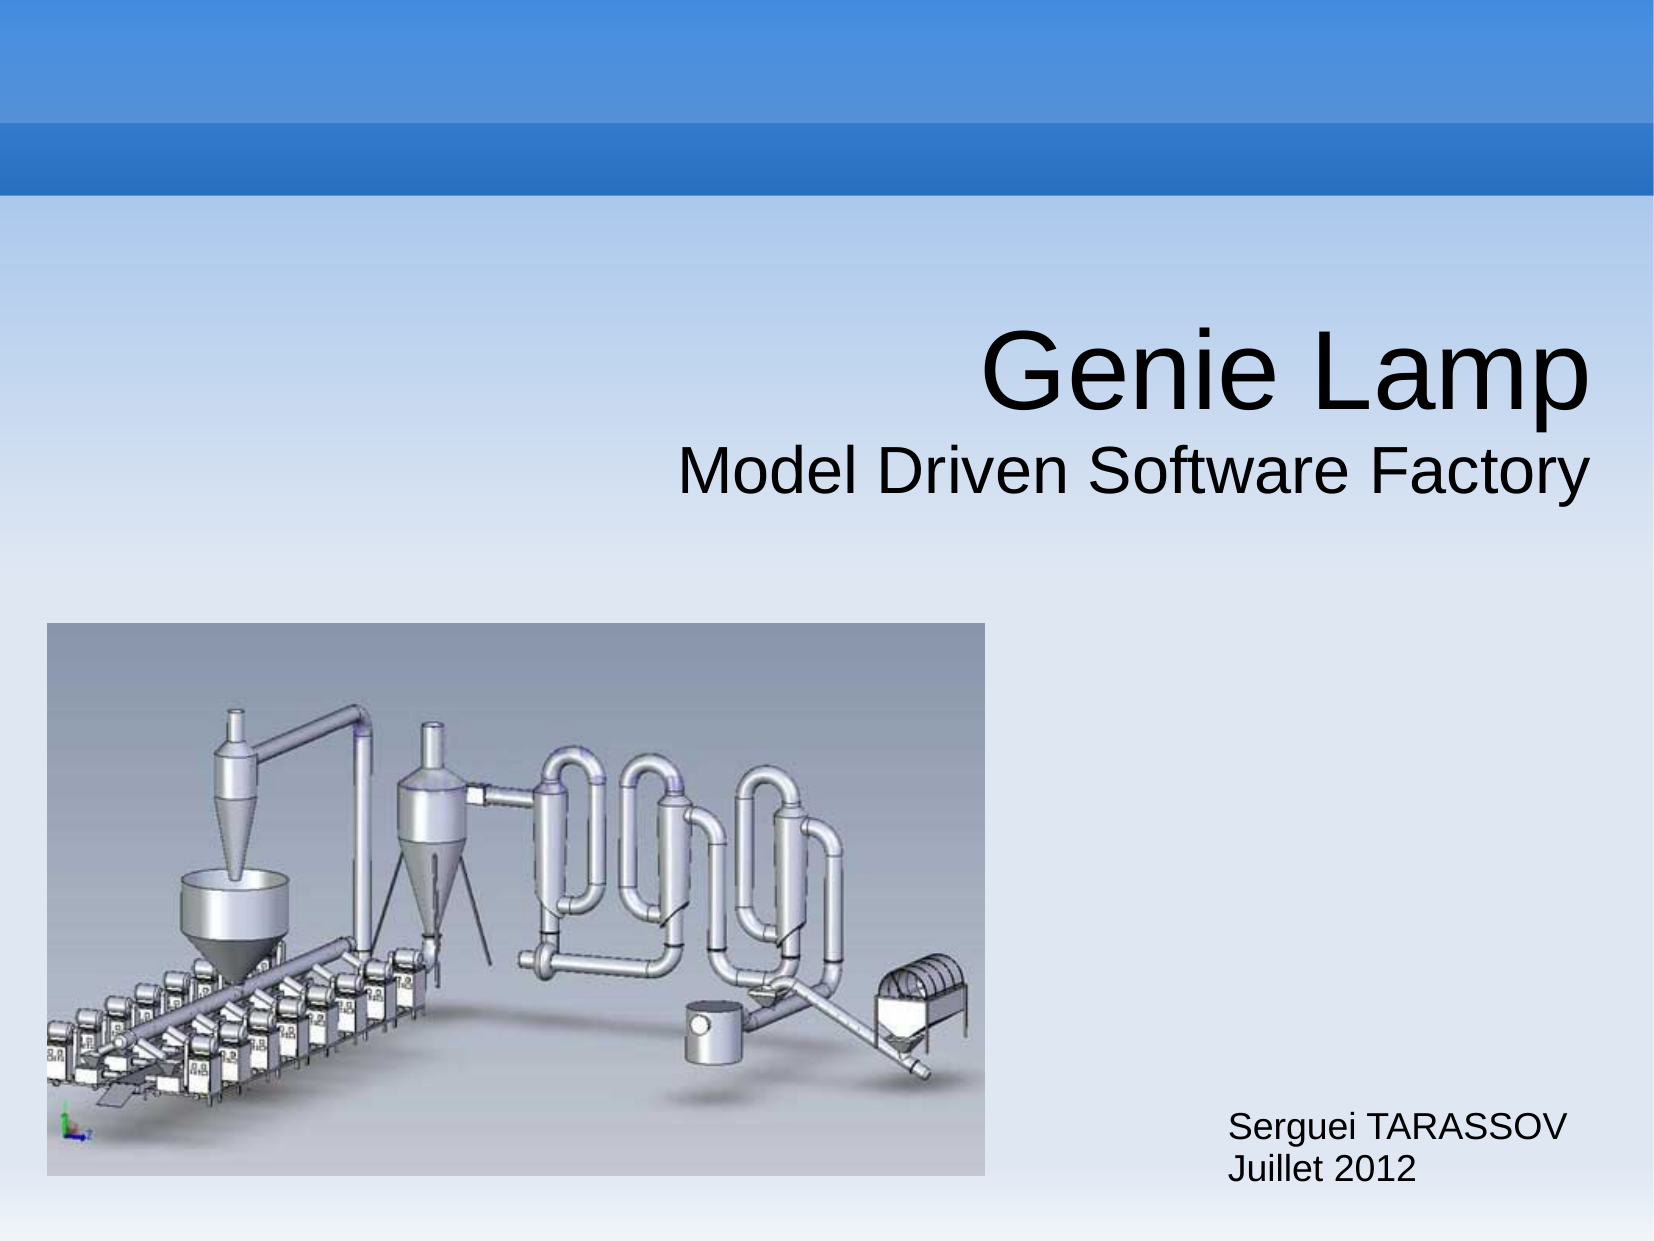

# Genie Lamp
Model Driven Software Factory
Serguei TARASSOV
Juillet 2012